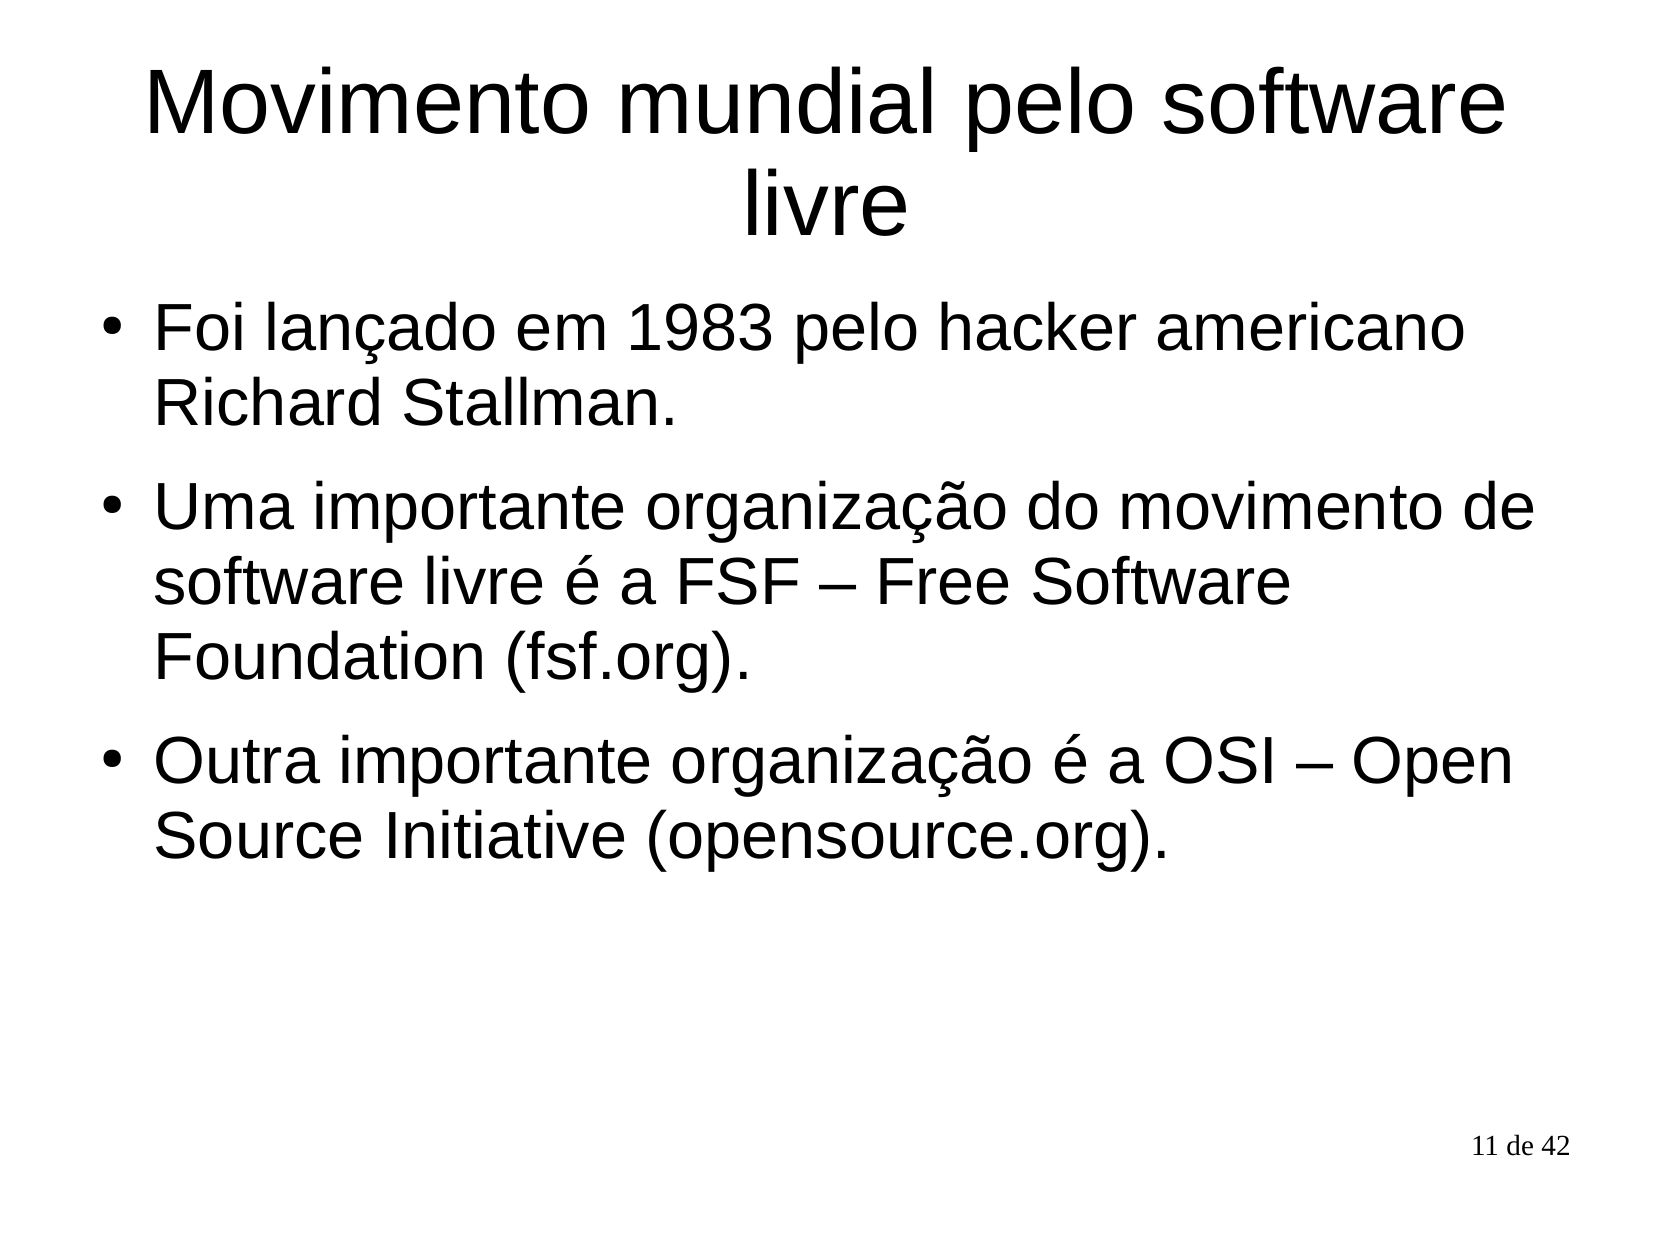

# Movimento mundial pelo software livre
Foi lançado em 1983 pelo hacker americano Richard Stallman.
Uma importante organização do movimento de software livre é a FSF – Free Software Foundation (fsf.org).
Outra importante organização é a OSI – Open Source Initiative (opensource.org).
11